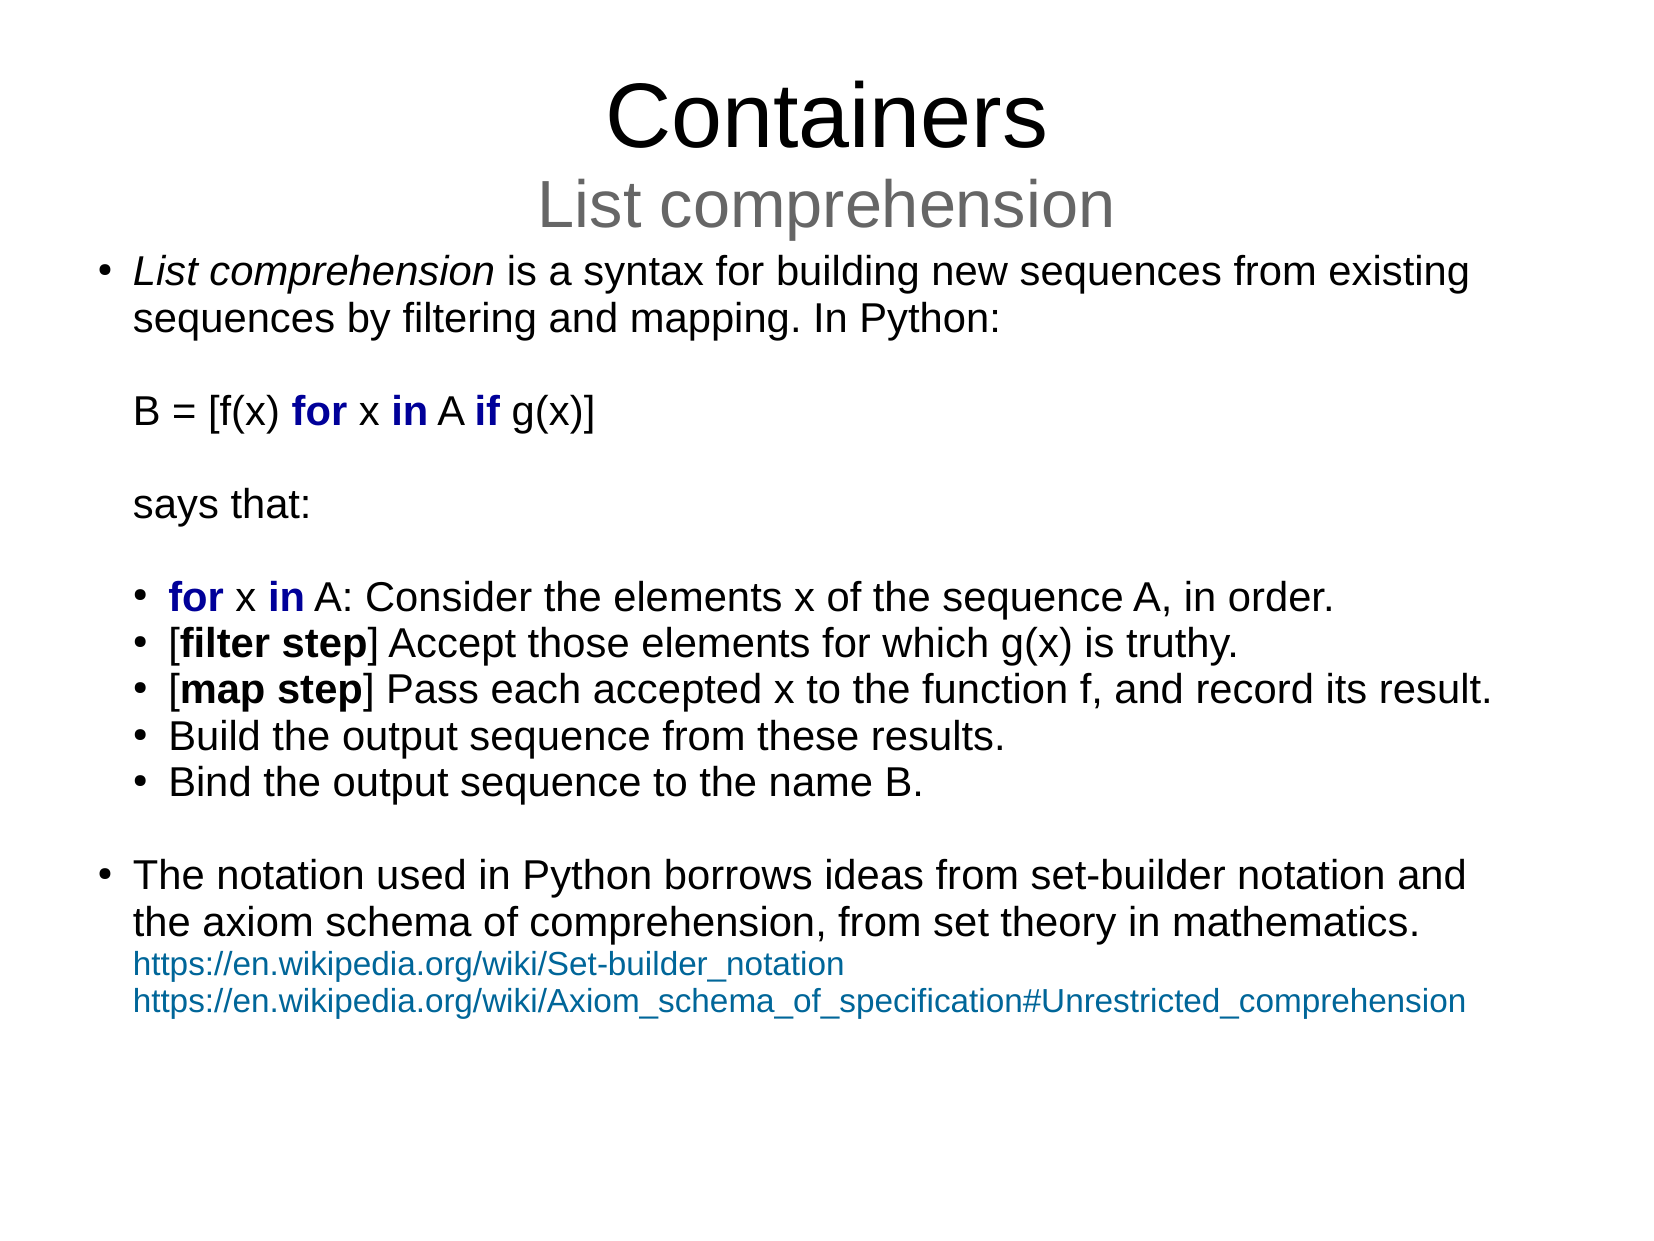

# Containers List comprehension
List comprehension is a syntax for building new sequences from existing sequences by filtering and mapping. In Python:
B = [f(x) for x in A if g(x)]
says that:
for x in A: Consider the elements x of the sequence A, in order.
[filter step] Accept those elements for which g(x) is truthy.
[map step] Pass each accepted x to the function f, and record its result.
Build the output sequence from these results.
Bind the output sequence to the name B.
The notation used in Python borrows ideas from set-builder notation and
the axiom schema of comprehension, from set theory in mathematics.
https://en.wikipedia.org/wiki/Set-builder_notation
https://en.wikipedia.org/wiki/Axiom_schema_of_specification#Unrestricted_comprehension